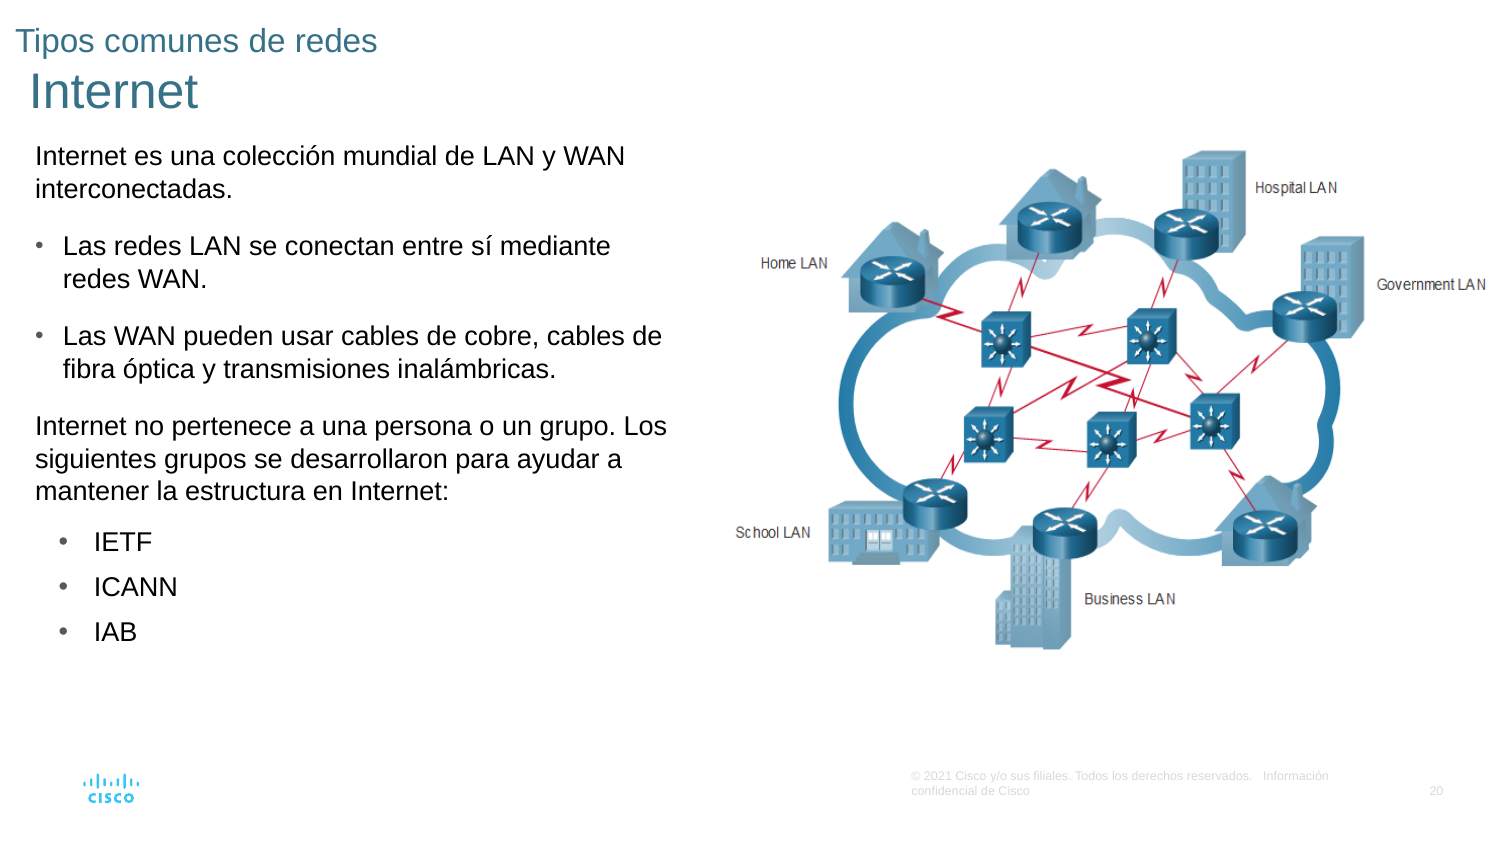

# Tipos comunes de redes Internet
Internet es una colección mundial de LAN y WAN interconectadas.
Las redes LAN se conectan entre sí mediante redes WAN.
Las WAN pueden usar cables de cobre, cables de fibra óptica y transmisiones inalámbricas.
Internet no pertenece a una persona o un grupo. Los siguientes grupos se desarrollaron para ayudar a mantener la estructura en Internet:
IETF
ICANN
IAB